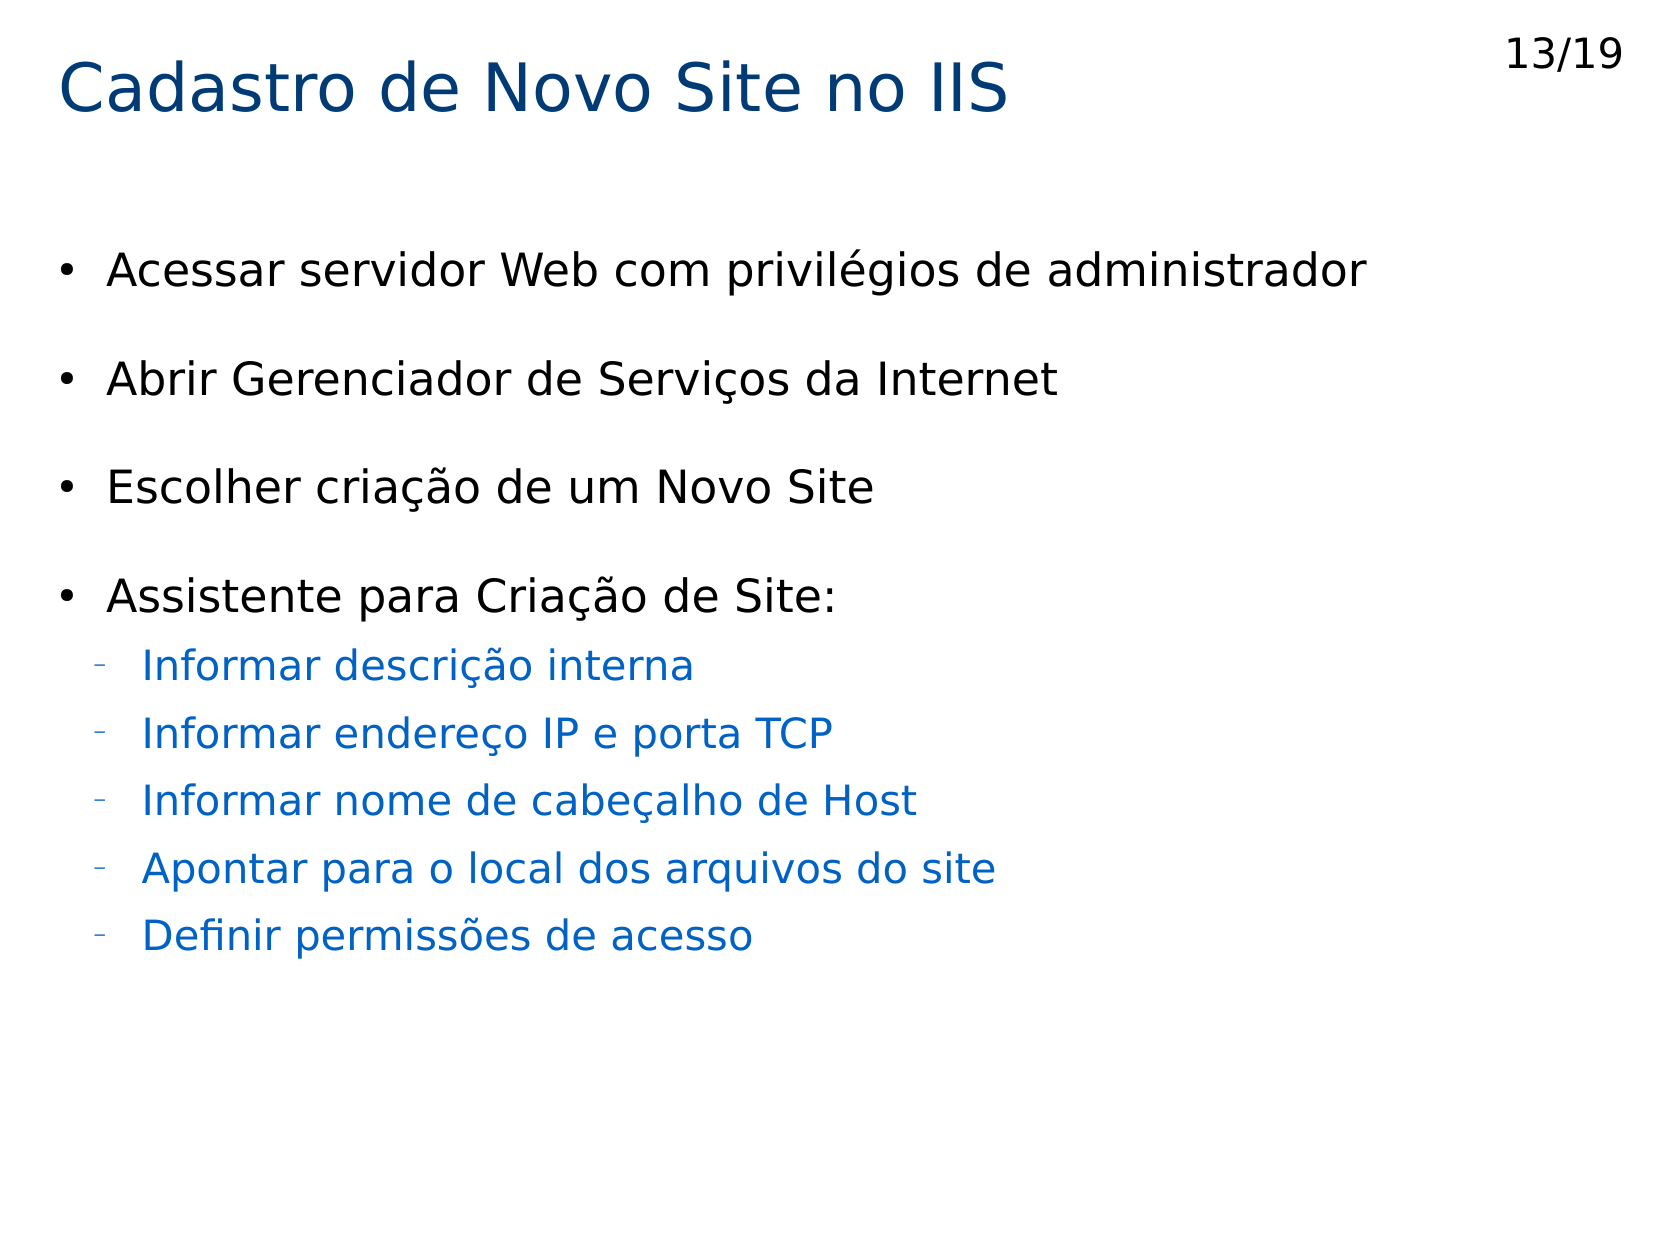

# Cadastro de Novo Site no IIS
13
Acessar servidor Web com privilégios de administrador
Abrir Gerenciador de Serviços da Internet
Escolher criação de um Novo Site
Assistente para Criação de Site:
Informar descrição interna
Informar endereço IP e porta TCP
Informar nome de cabeçalho de Host
Apontar para o local dos arquivos do site
Definir permissões de acesso